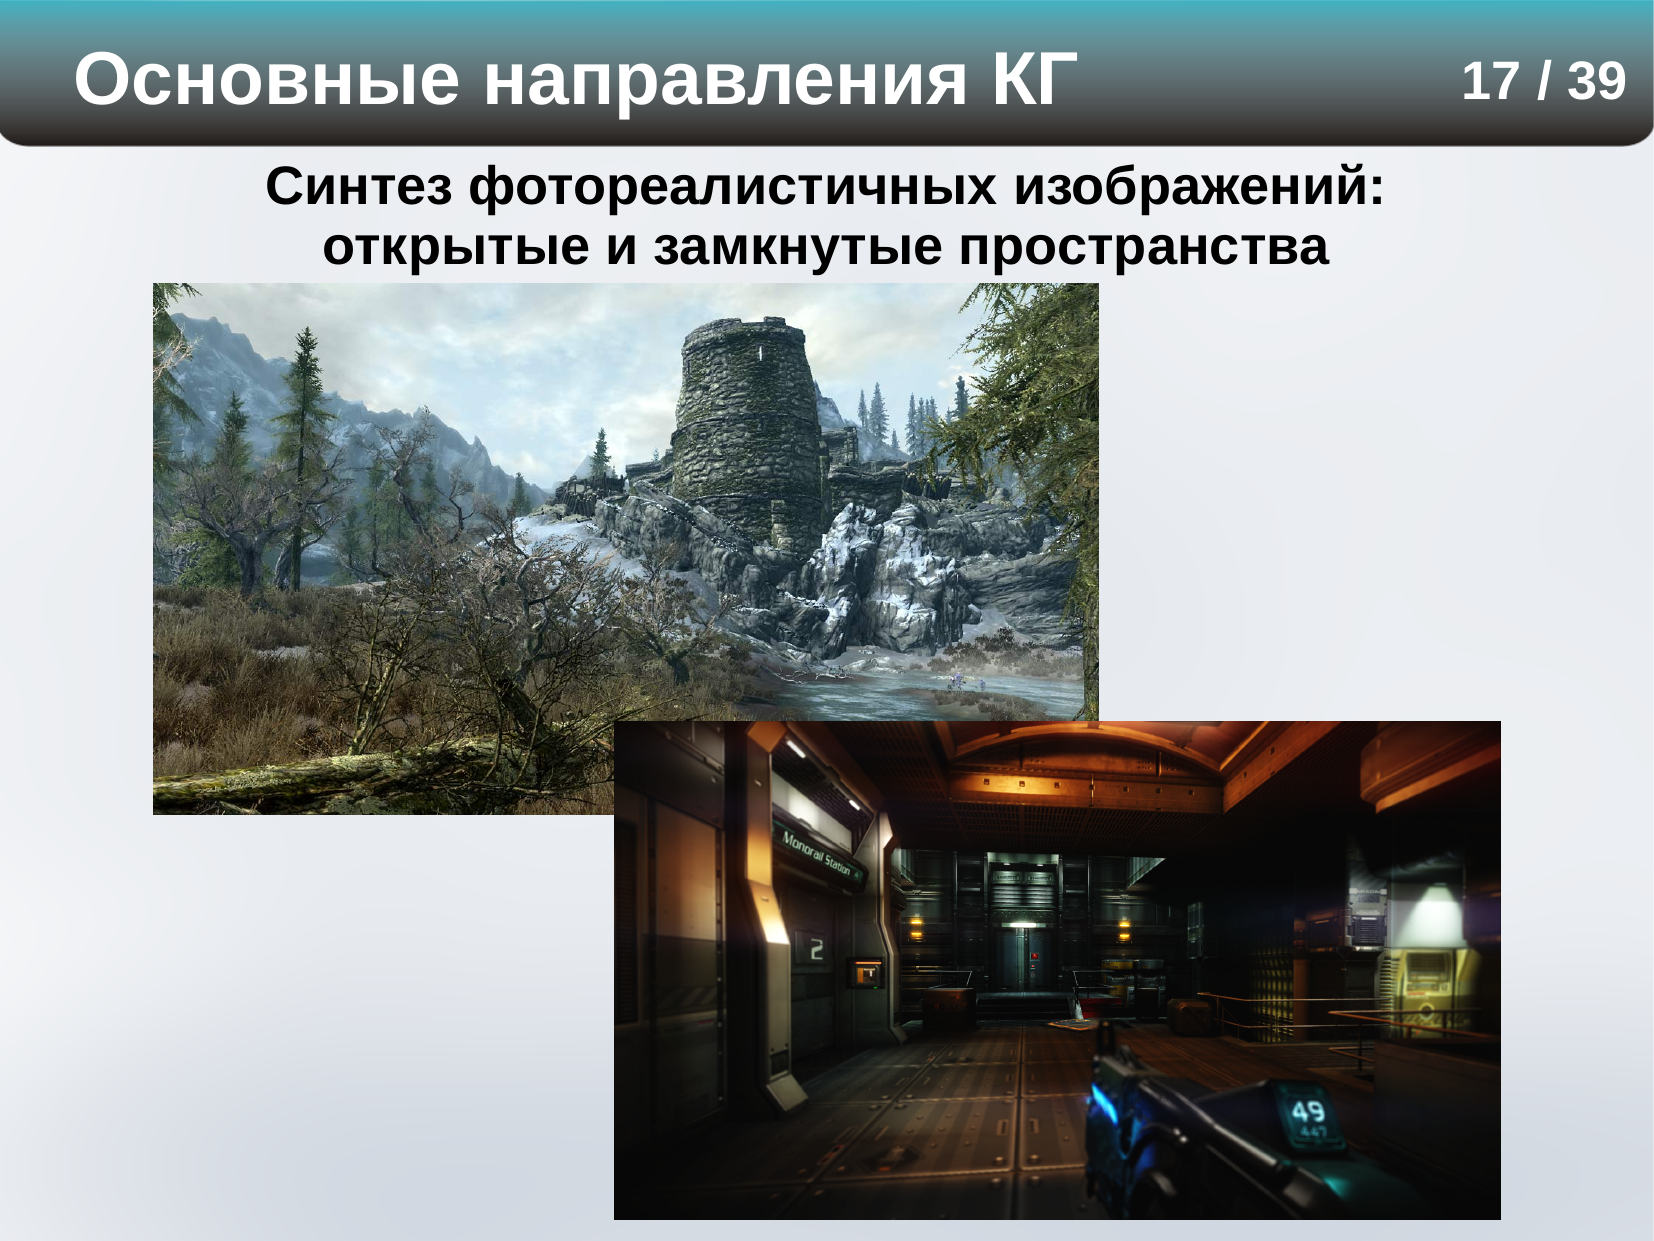

Основные направления КГ
Синтез фотореалистичных изображений:
открытые и замкнутые пространства